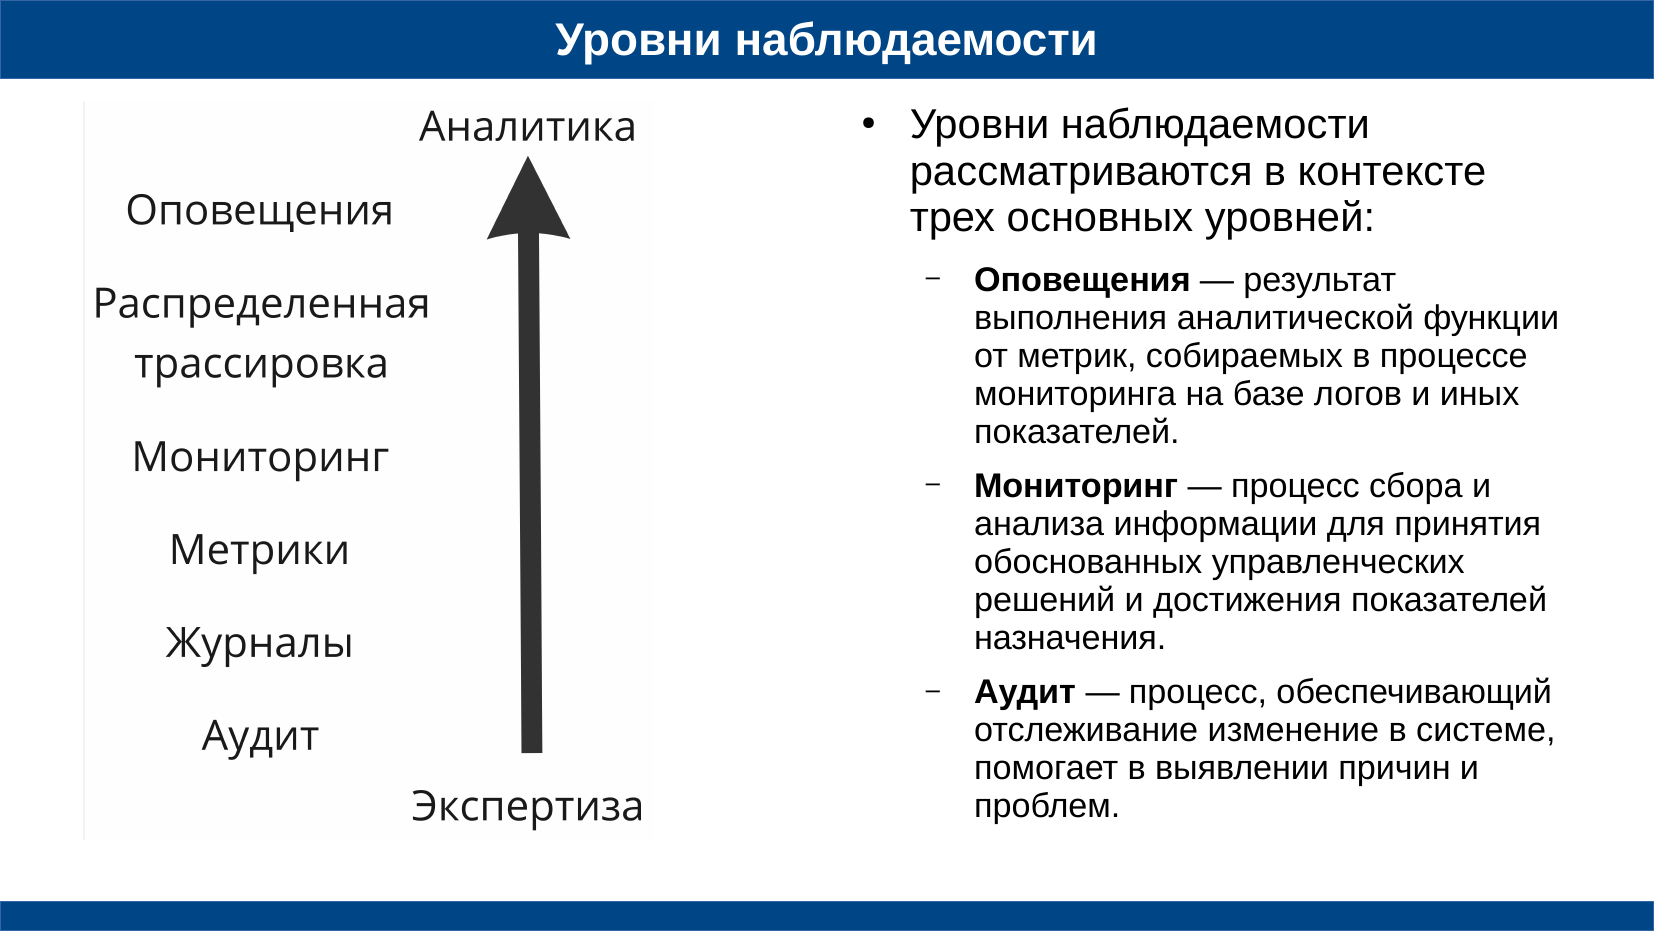

# Уровни наблюдаемости
Уровни наблюдаемости рассматриваются в контексте трех основных уровней:
Оповещения — результат выполнения аналитической функции от метрик, собираемых в процессе мониторинга на базе логов и иных показателей.
Мониторинг — процесс сбора и анализа информации для принятия обоснованных управленческих решений и достижения показателей назначения.
Аудит — процесс, обеспечивающий отслеживание изменение в системе, помогает в выявлении причин и проблем.